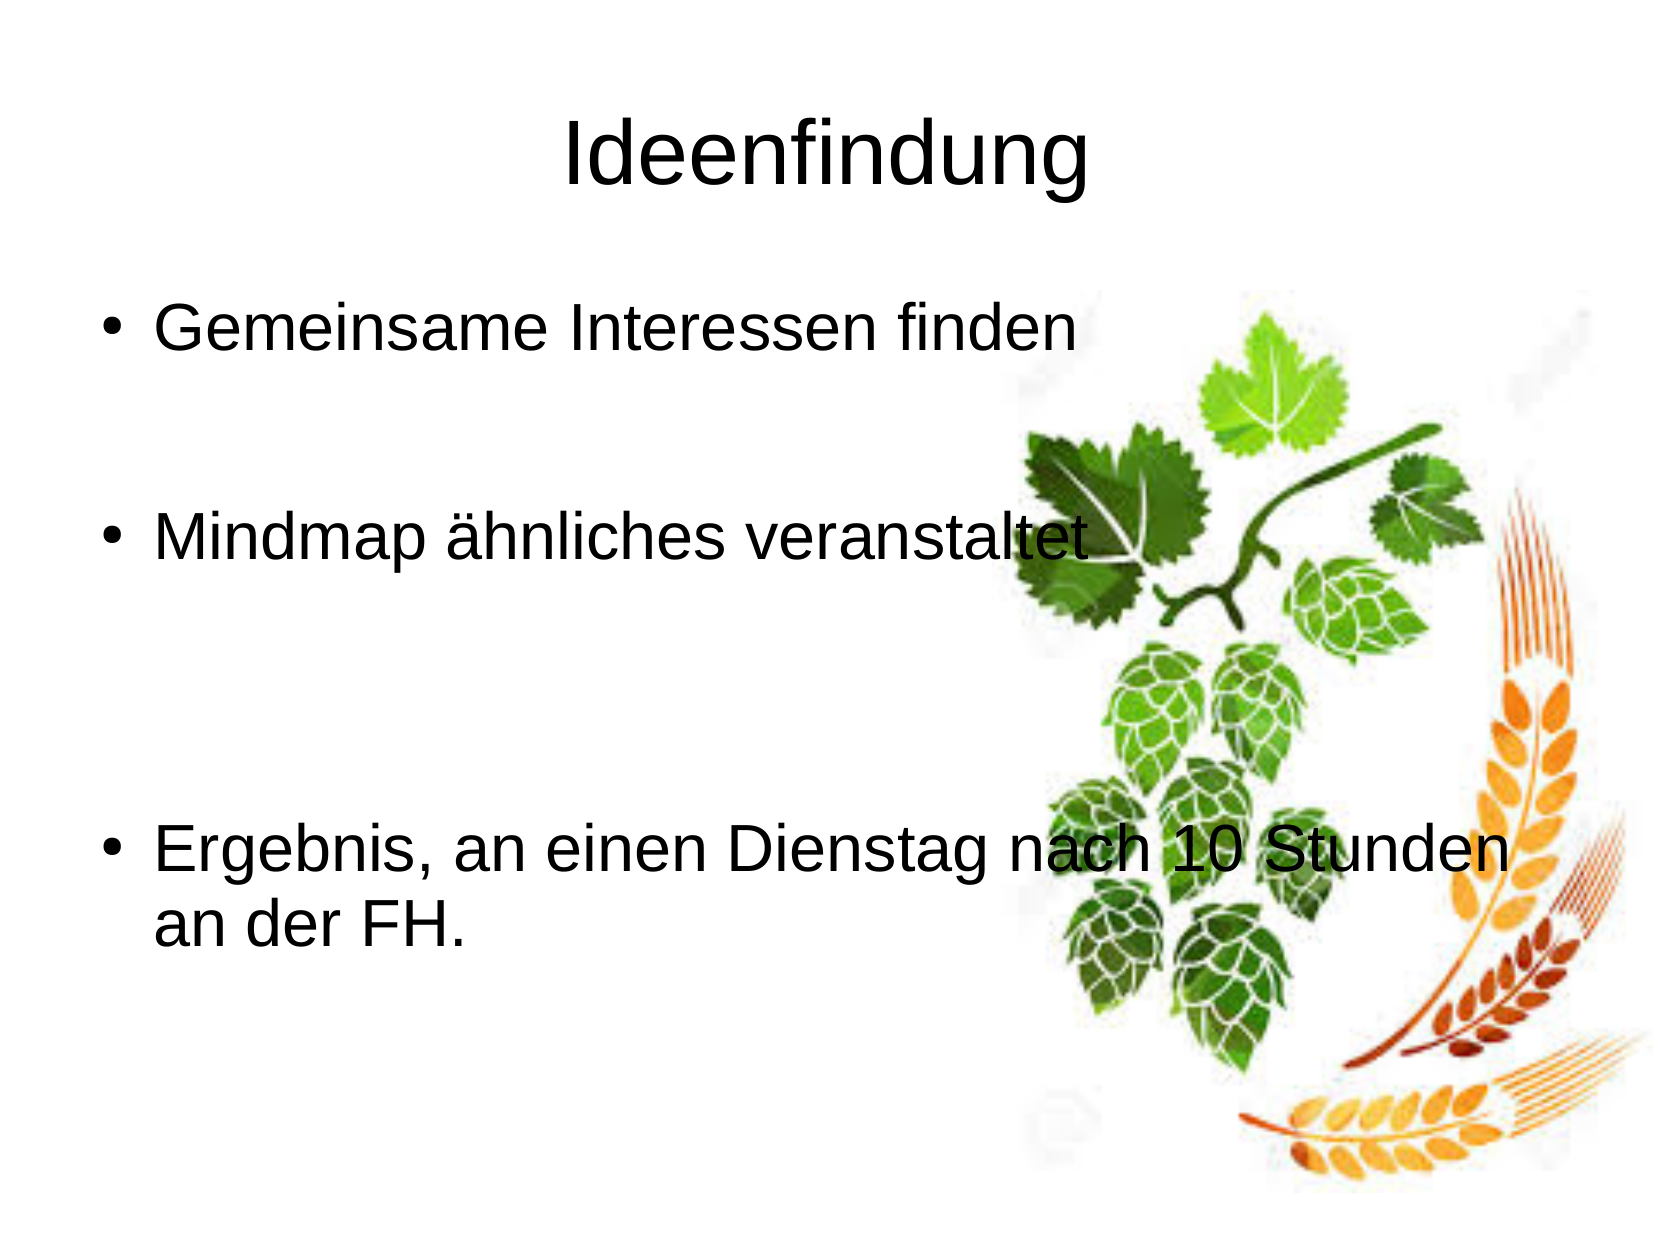

# Ideenfindung
Gemeinsame Interessen finden
Mindmap ähnliches veranstaltet
Ergebnis, an einen Dienstag nach 10 Stunden an der FH.